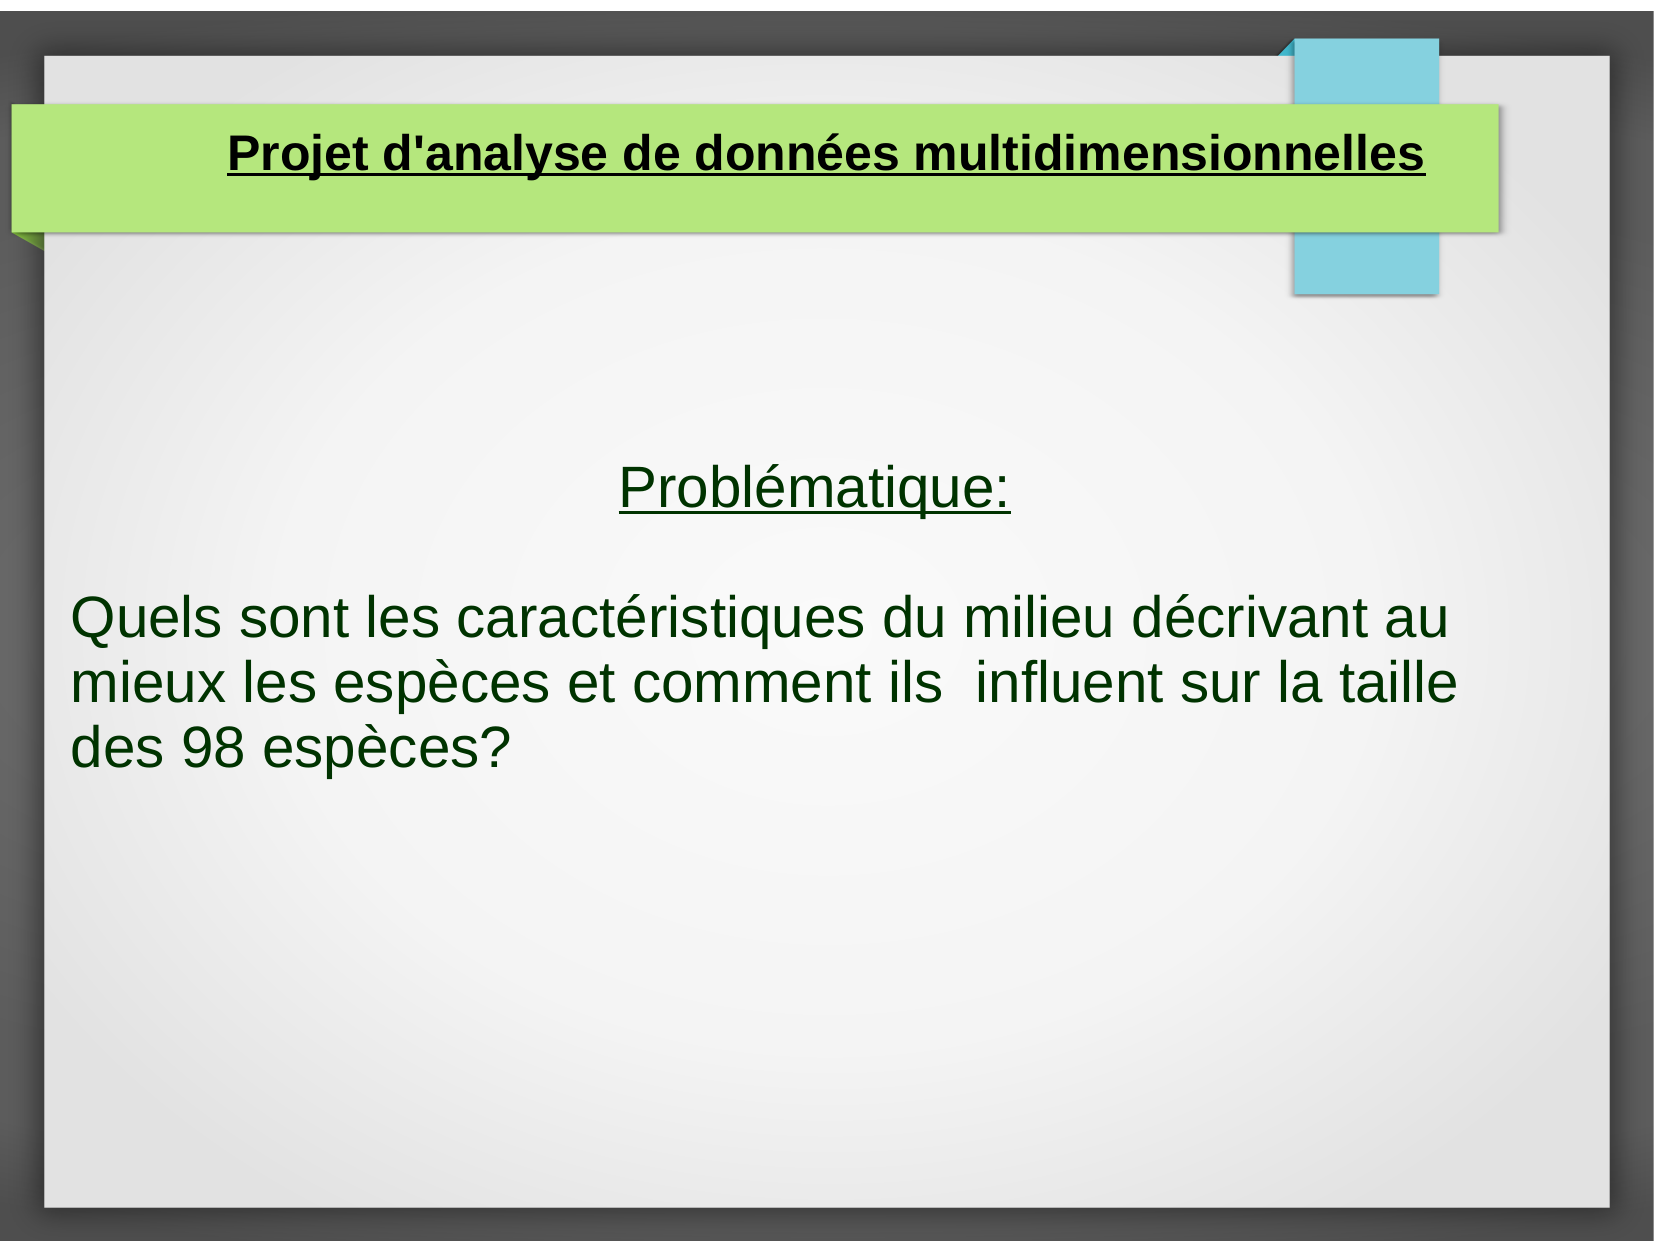

# Projet d'analyse de données multidimensionnelles
Problématique:
Quels sont les caractéristiques du milieu décrivant au mieux les espèces et comment ils influent sur la taille des 98 espèces?